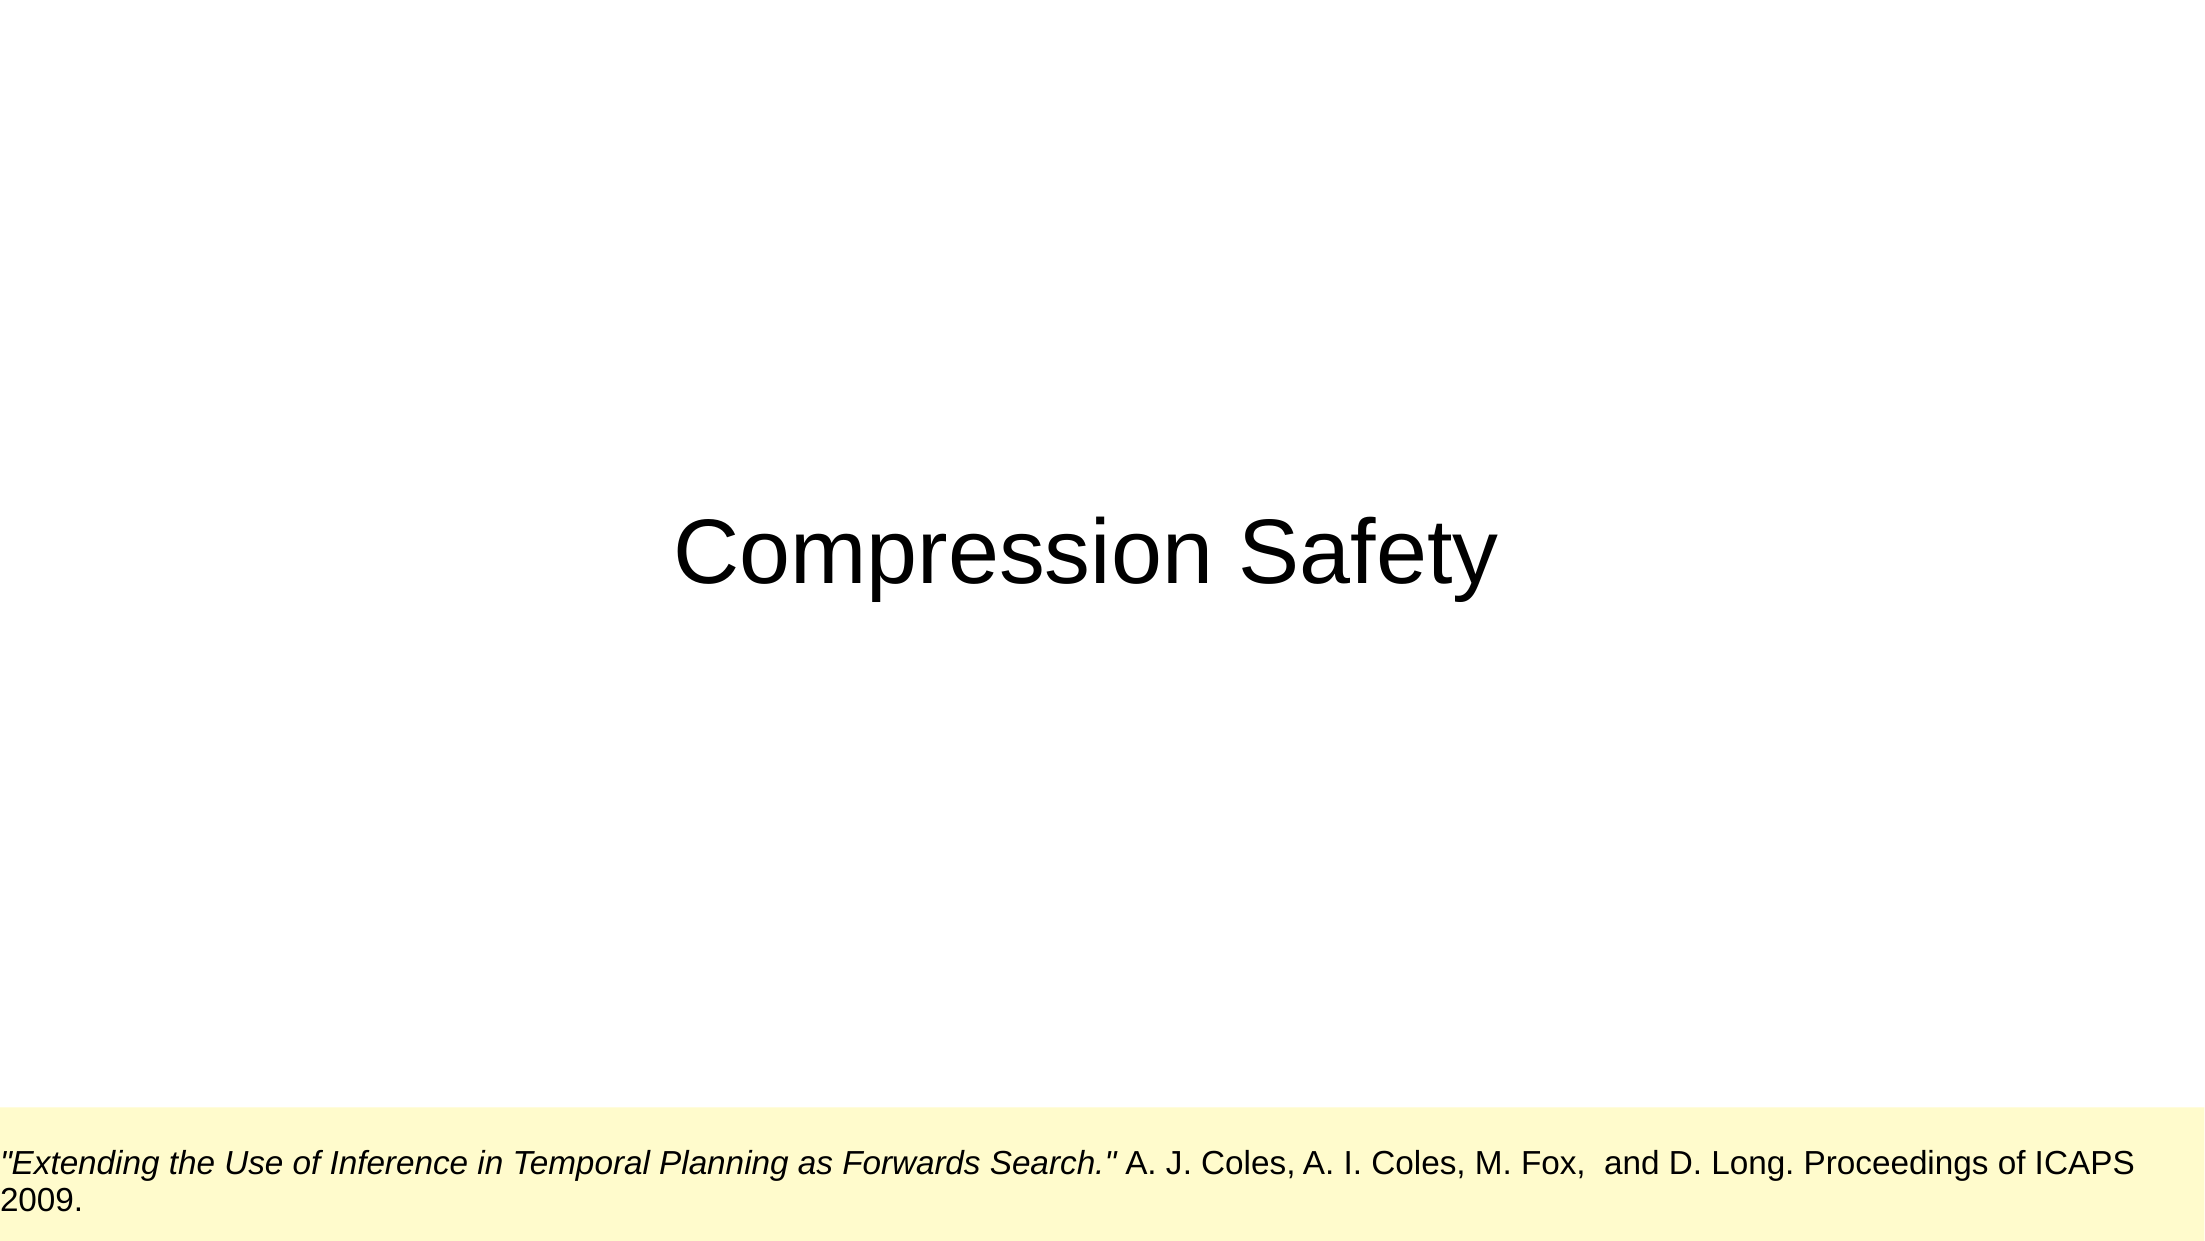

# Compression Safety
"Extending the Use of Inference in Temporal Planning as Forwards Search." A. J. Coles, A. I. Coles, M. Fox, and D. Long. Proceedings of ICAPS 2009.